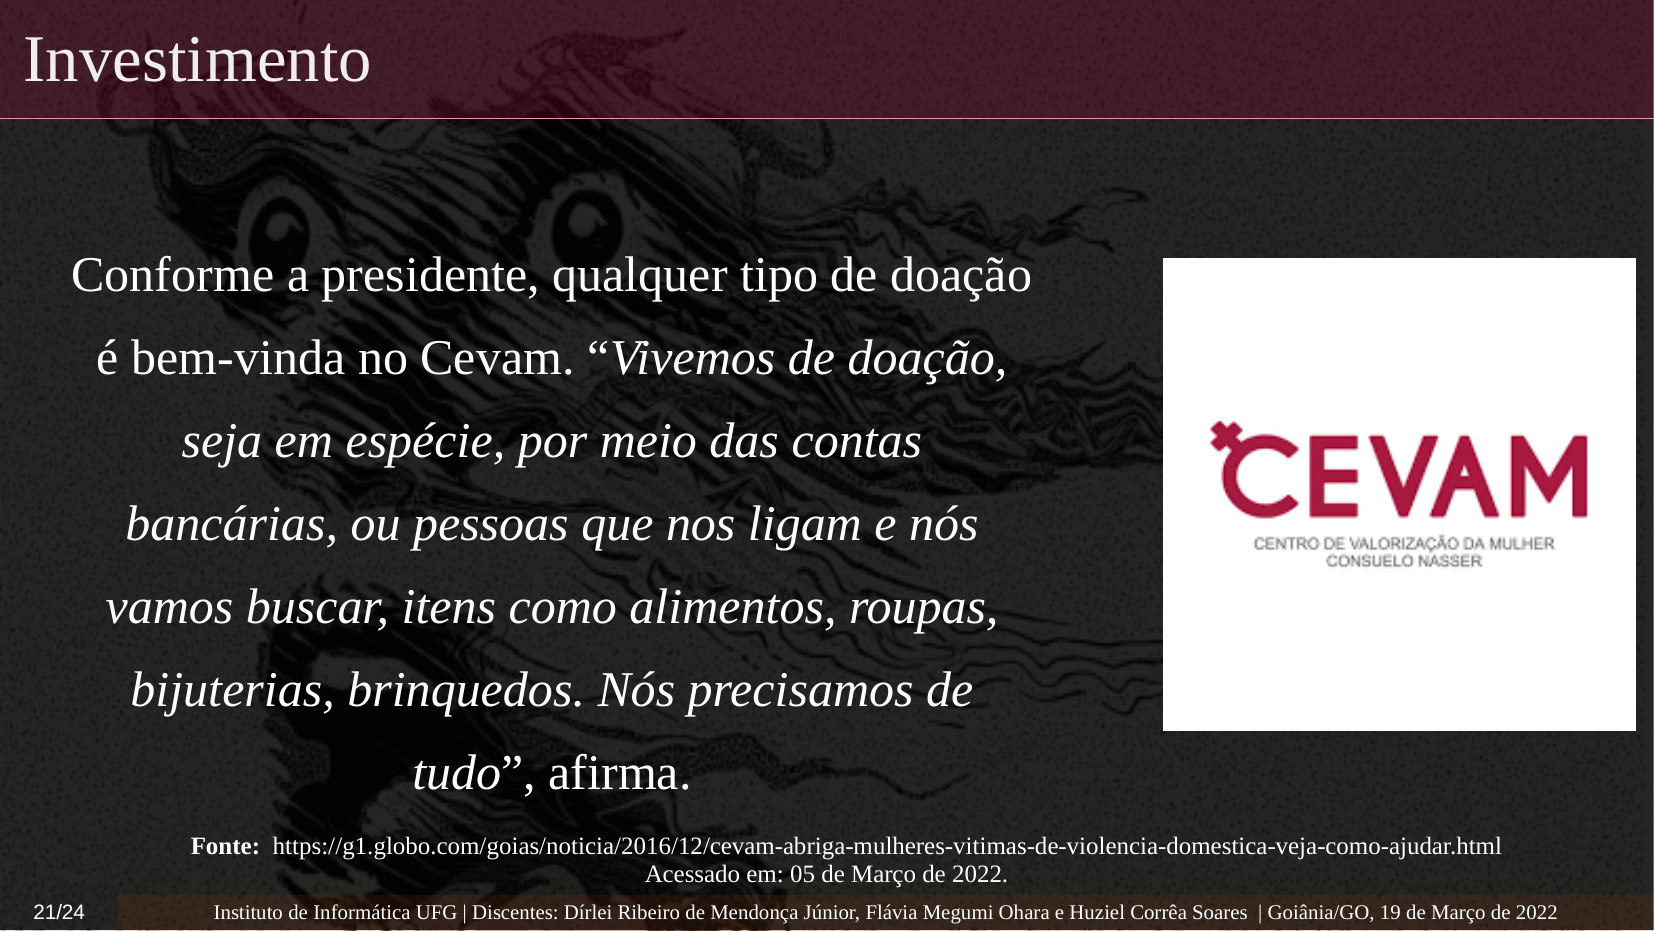

# Investimento
Conforme a presidente, qualquer tipo de doação é bem-vinda no Cevam. “Vivemos de doação, seja em espécie, por meio das contas bancárias, ou pessoas que nos ligam e nós vamos buscar, itens como alimentos, roupas, bijuterias, brinquedos. Nós precisamos de tudo”, afirma.
Fonte: https://g1.globo.com/goias/noticia/2016/12/cevam-abriga-mulheres-vitimas-de-violencia-domestica-veja-como-ajudar.html
Acessado em: 05 de Março de 2022.
21